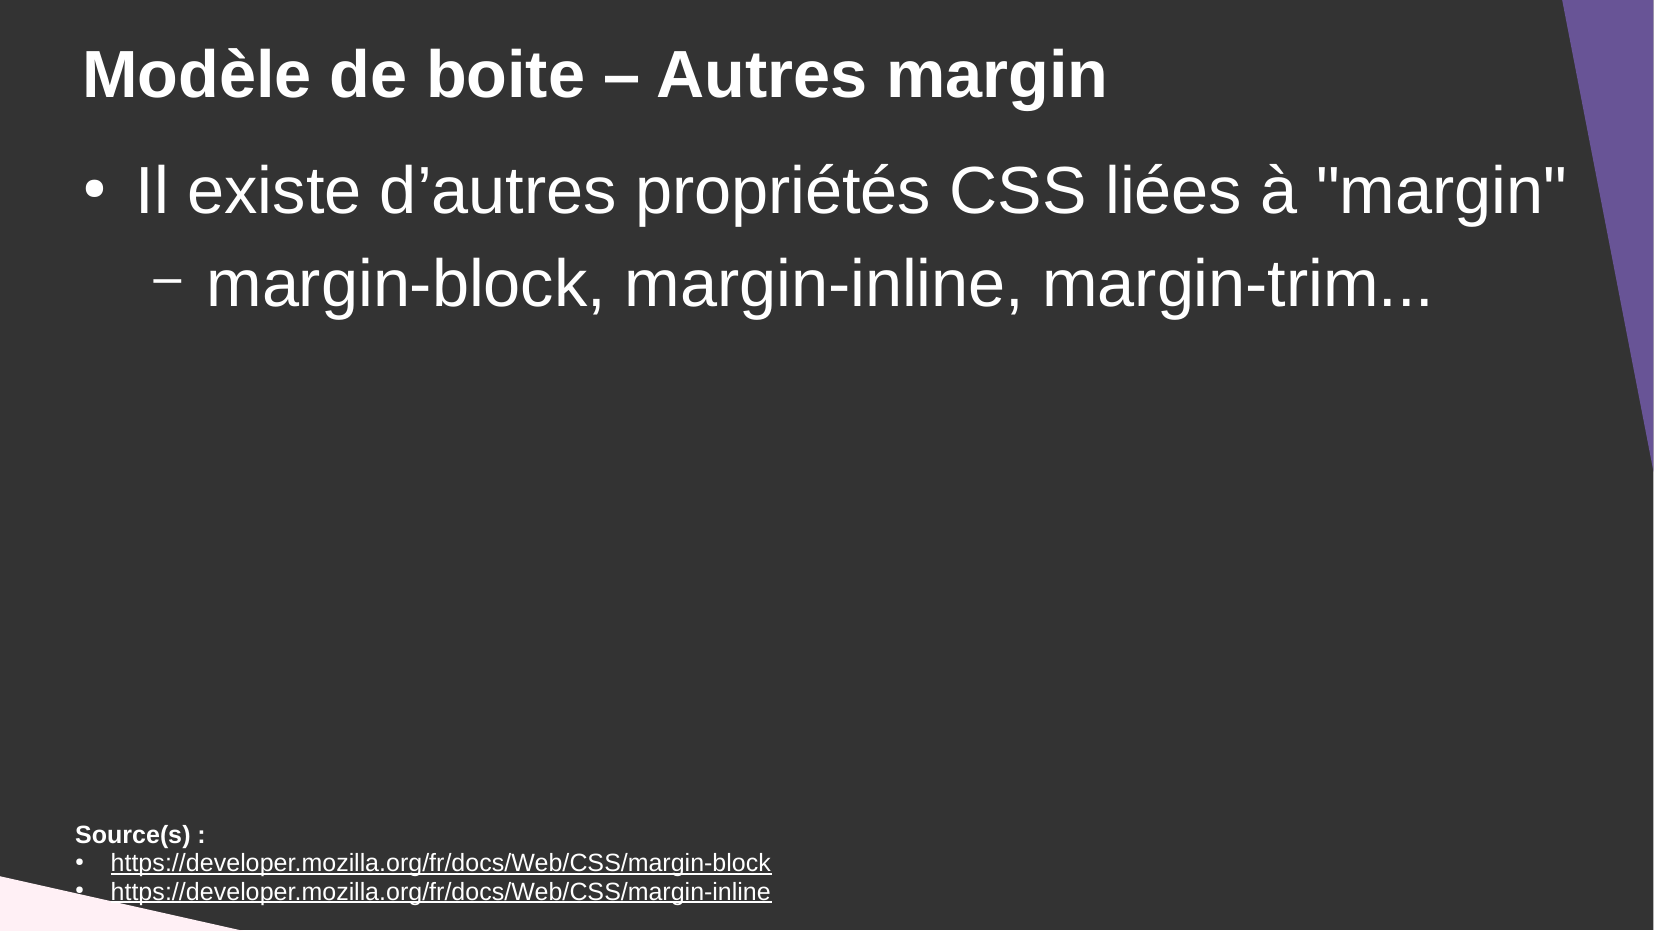

# Modèle de boite – Autres margin
Il existe d’autres propriétés CSS liées à "margin"
margin-block, margin-inline, margin-trim...
Source(s) :
https://developer.mozilla.org/fr/docs/Web/CSS/margin-block
https://developer.mozilla.org/fr/docs/Web/CSS/margin-inline